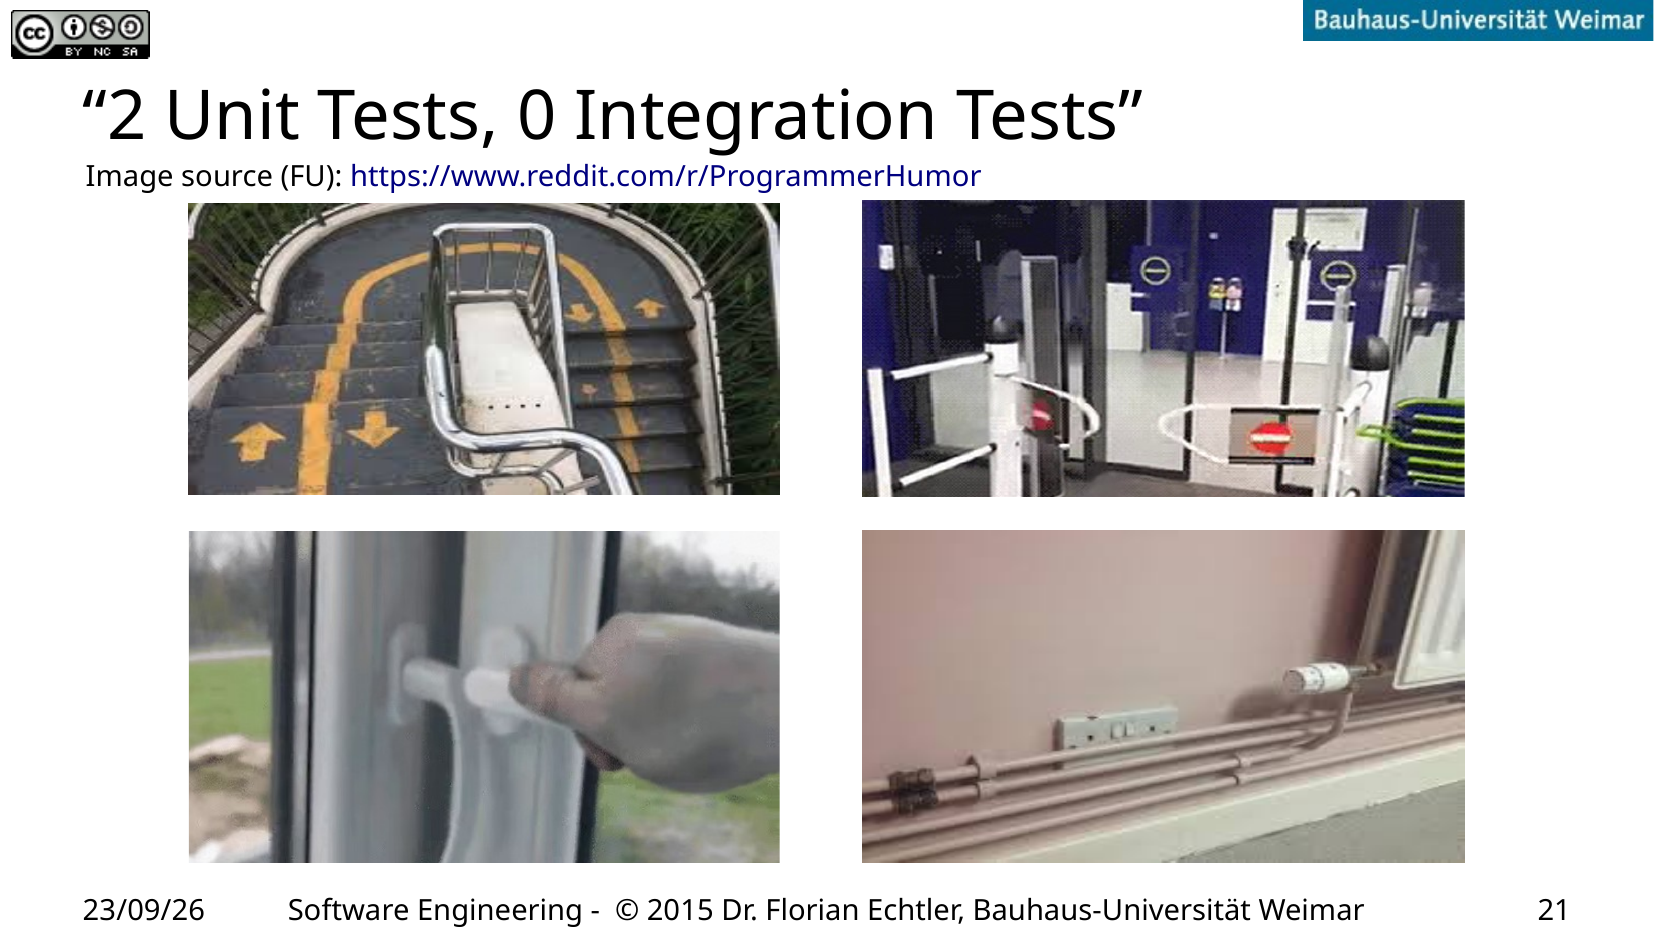

# “2 Unit Tests, 0 Integration Tests”
Image source (FU): https://www.reddit.com/r/ProgrammerHumor
Software Engineering - © 2015 Dr. Florian Echtler, Bauhaus-Universität Weimar
21